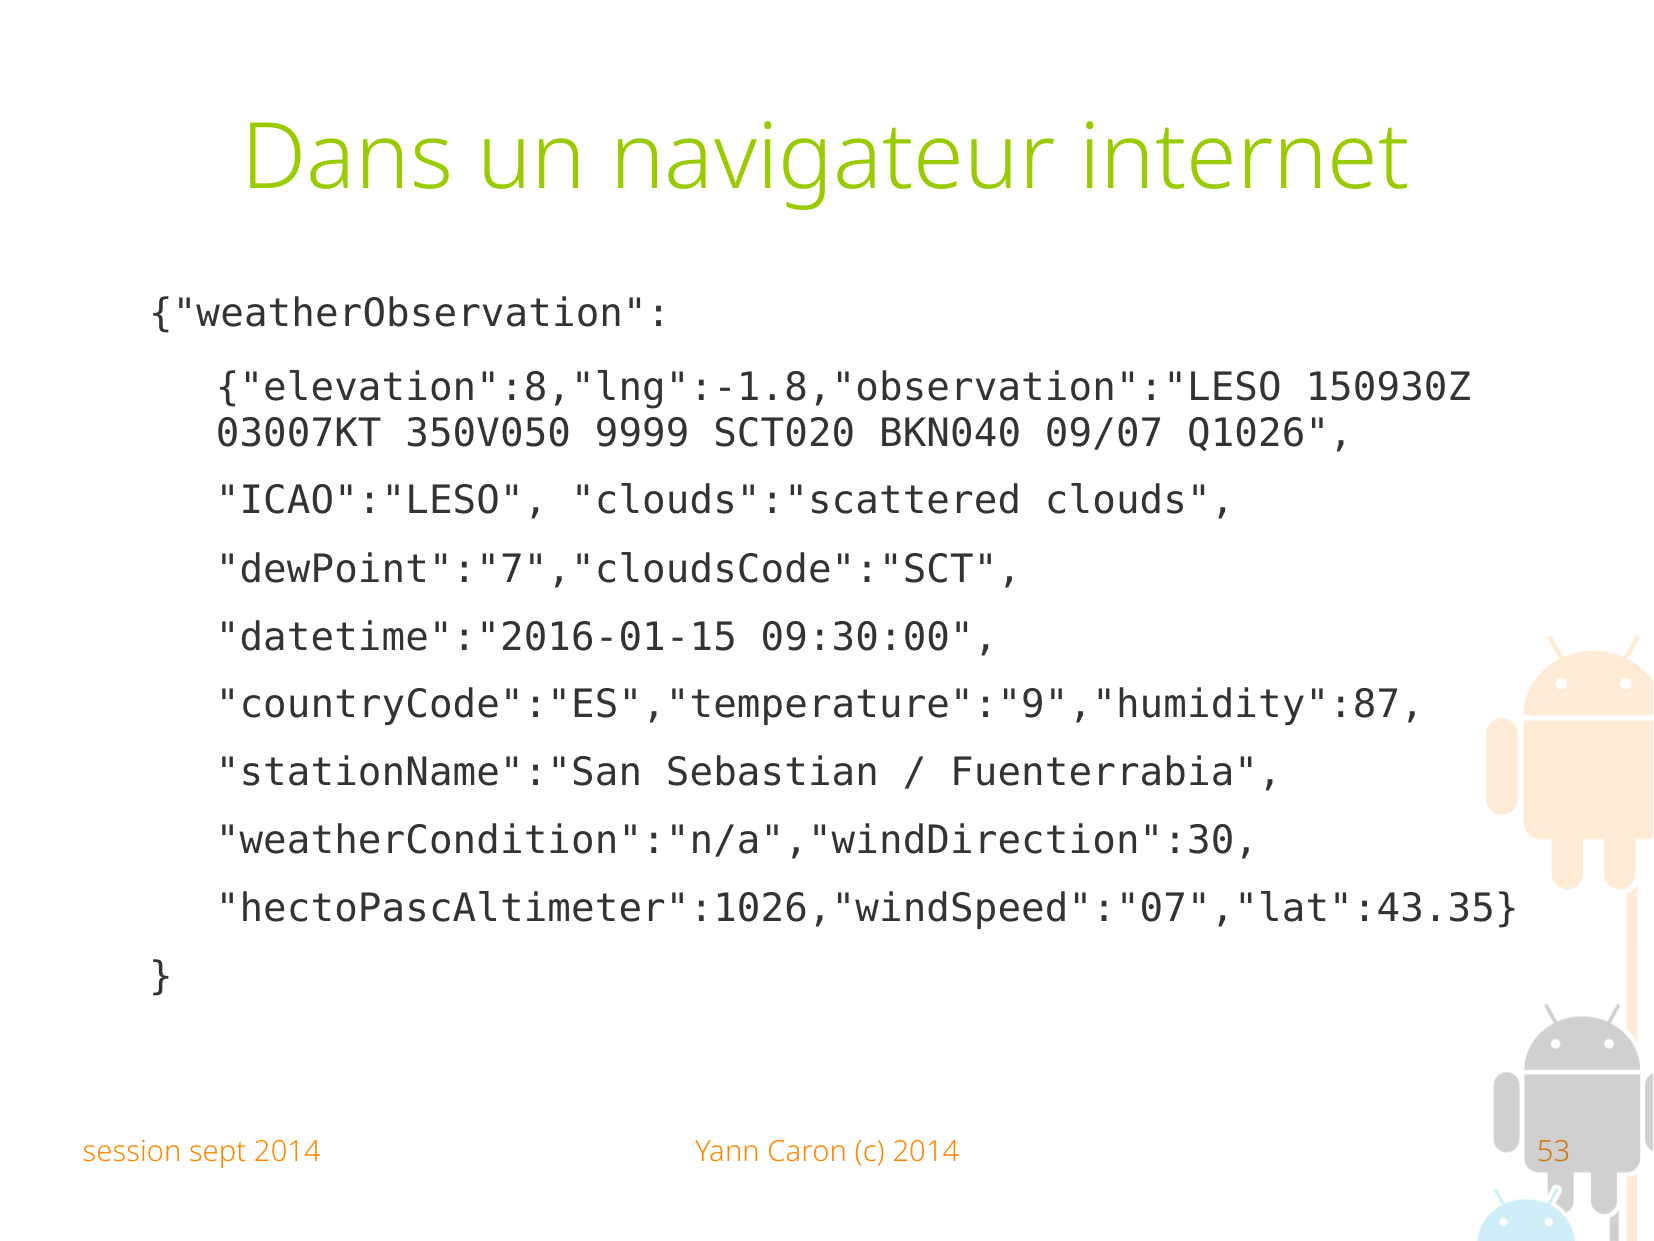

# Dans un navigateur internet
{"weatherObservation":
{"elevation":8,"lng":-1.8,"observation":"LESO 150930Z 03007KT 350V050 9999 SCT020 BKN040 09/07 Q1026",
"ICAO":"LESO", "clouds":"scattered clouds",
"dewPoint":"7","cloudsCode":"SCT",
"datetime":"2016-01-15 09:30:00",
"countryCode":"ES","temperature":"9","humidity":87,
"stationName":"San Sebastian / Fuenterrabia",
"weatherCondition":"n/a","windDirection":30,
"hectoPascAltimeter":1026,"windSpeed":"07","lat":43.35}
}
session sept 2014
Yann Caron (c) 2014
53